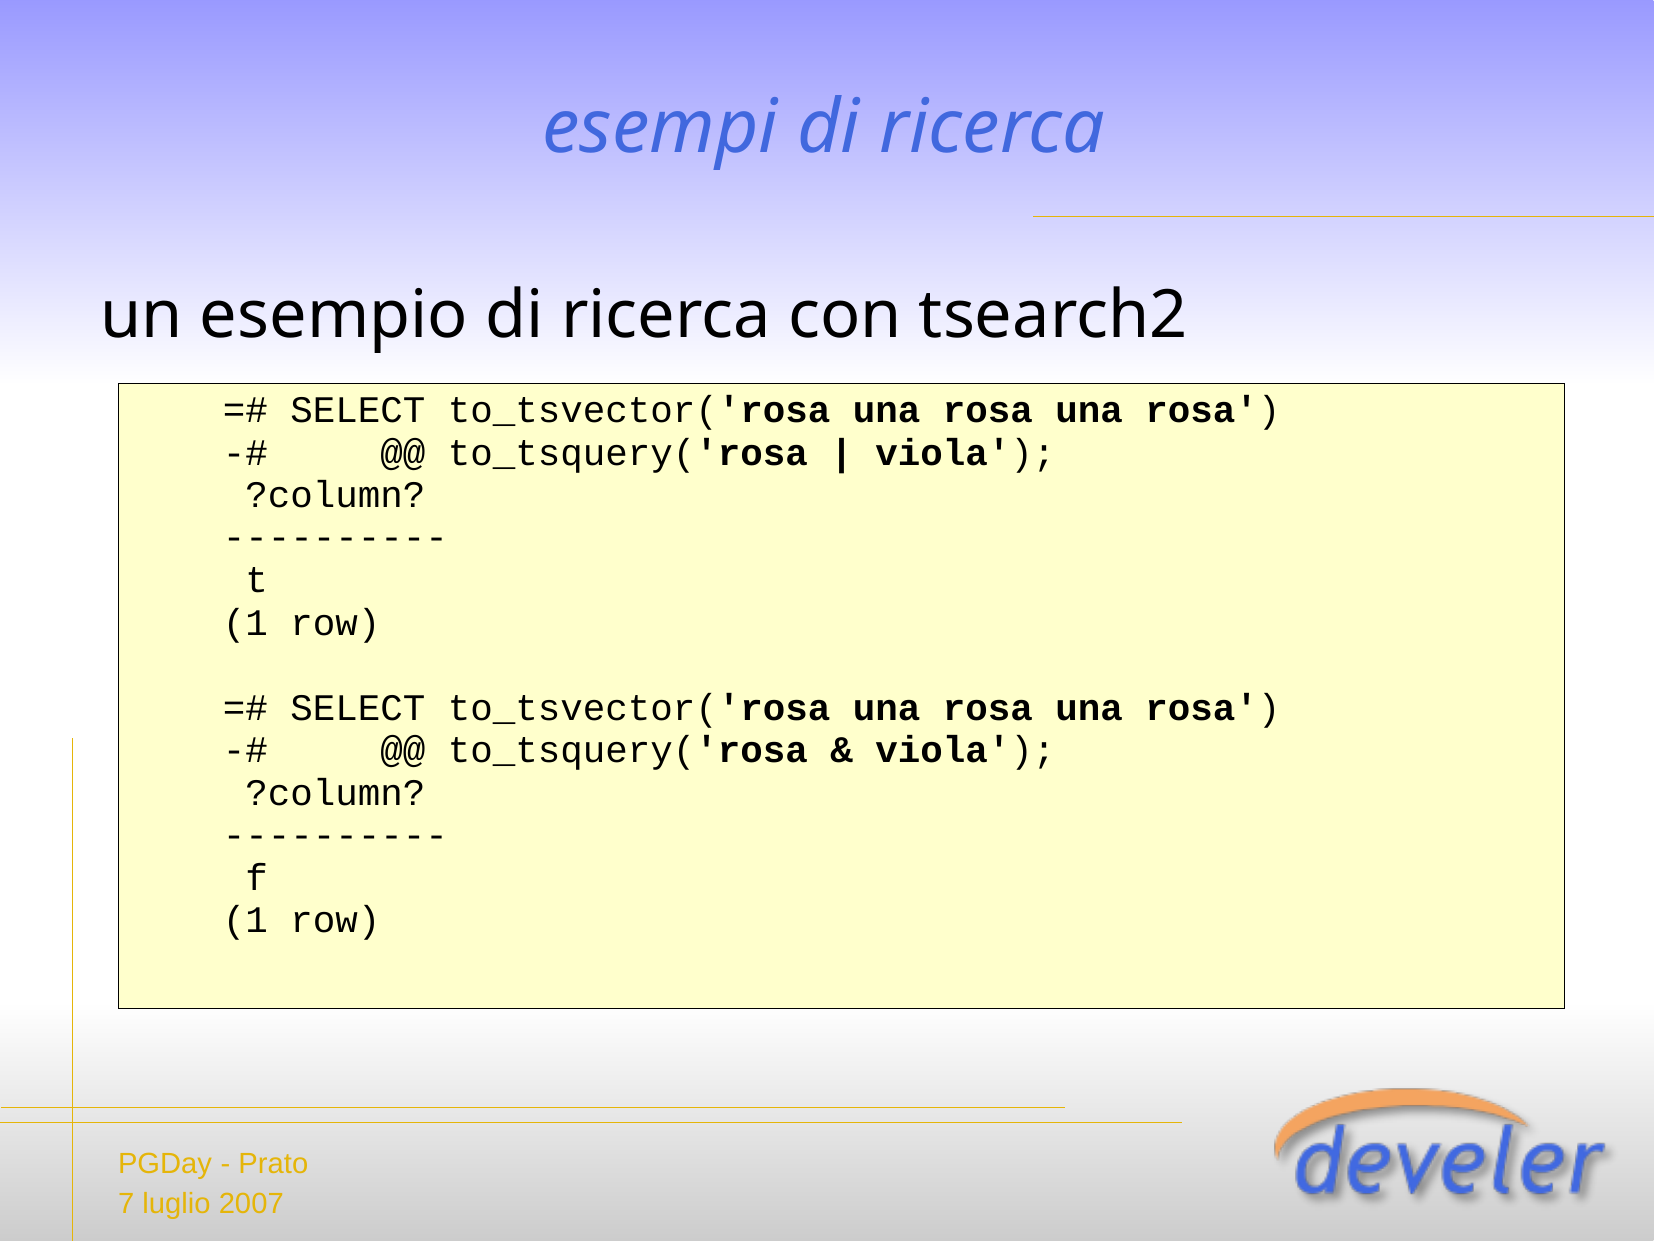

# esempi di ricerca
un esempio di ricerca con tsearch2
 =# SELECT to_tsvector('rosa una rosa una rosa')
 -# @@ to_tsquery('rosa | viola');
 ?column?
 ----------
 t
 (1 row)
 =# SELECT to_tsvector('rosa una rosa una rosa')
 -# @@ to_tsquery('rosa & viola');
 ?column?
 ----------
 f
 (1 row)
PGDay - Prato
7 luglio 2007